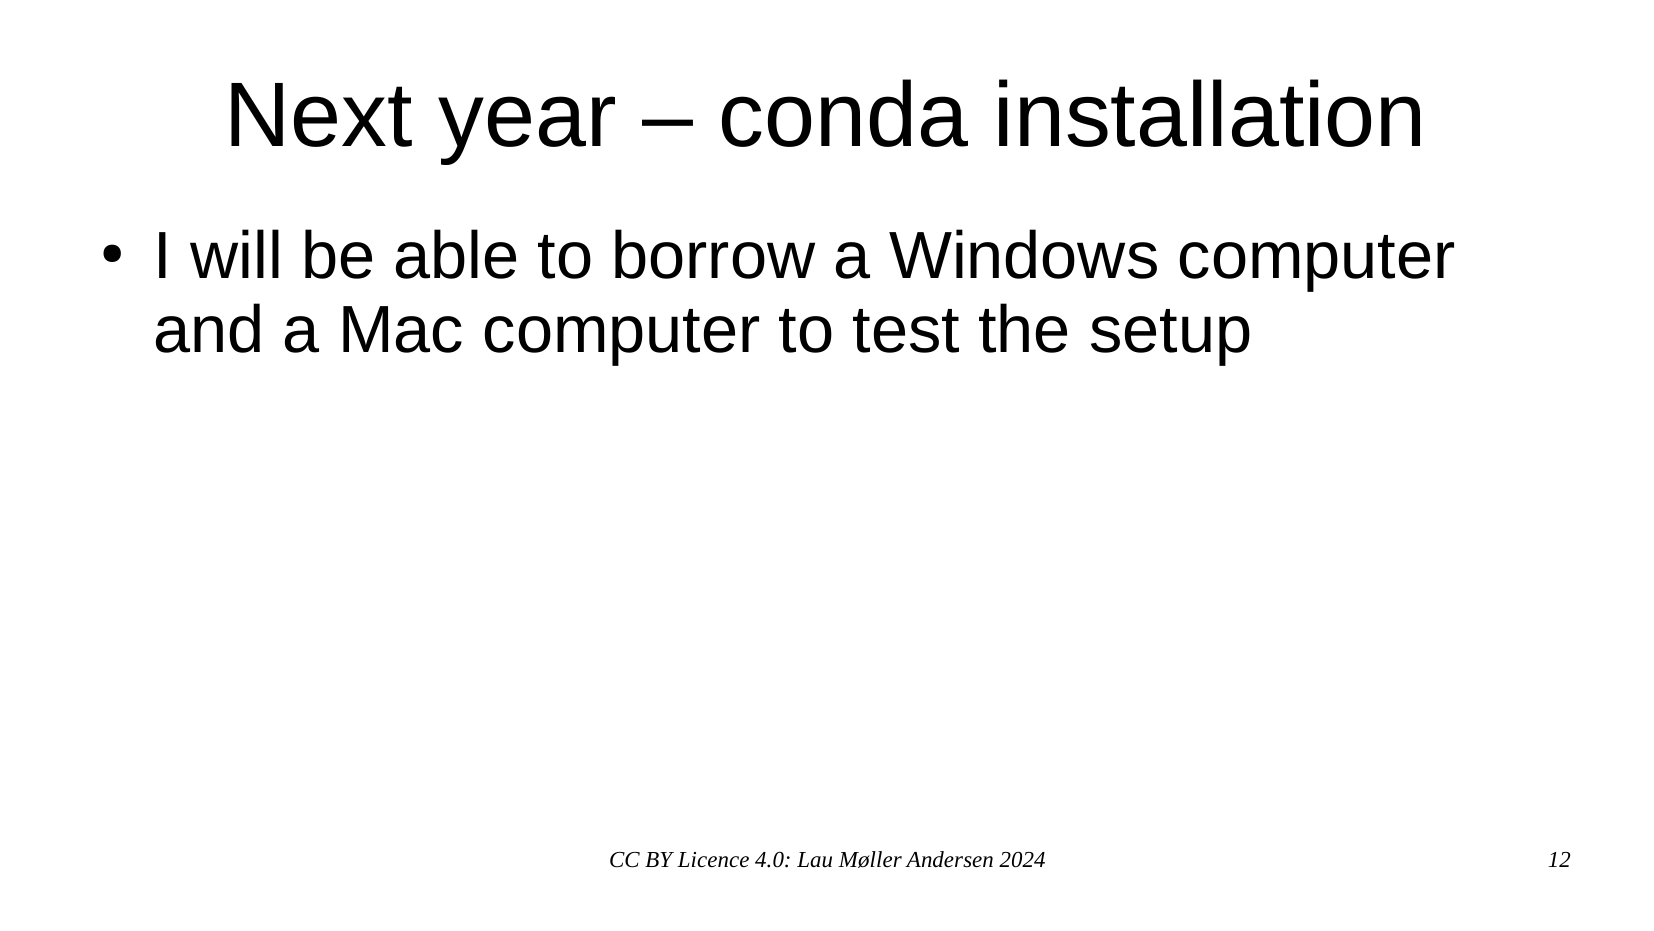

# Next year – conda installation
I will be able to borrow a Windows computer and a Mac computer to test the setup
CC BY Licence 4.0: Lau Møller Andersen 2024
12